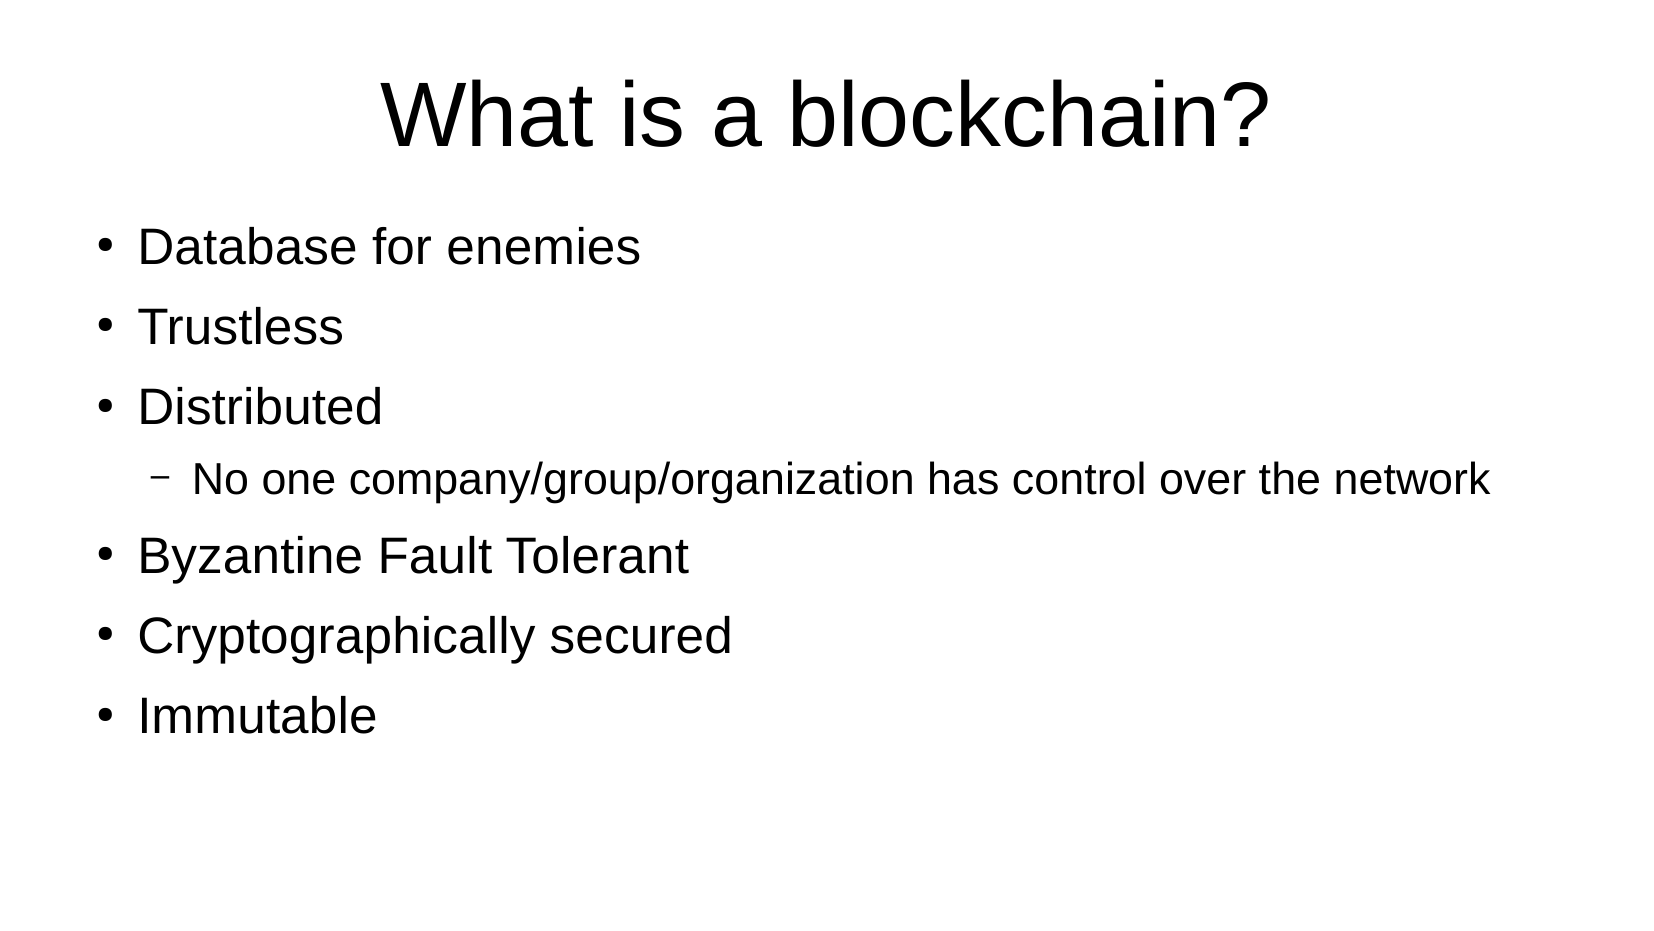

# What is a blockchain?
Database for enemies
Trustless
Distributed
No one company/group/organization has control over the network
Byzantine Fault Tolerant
Cryptographically secured
Immutable